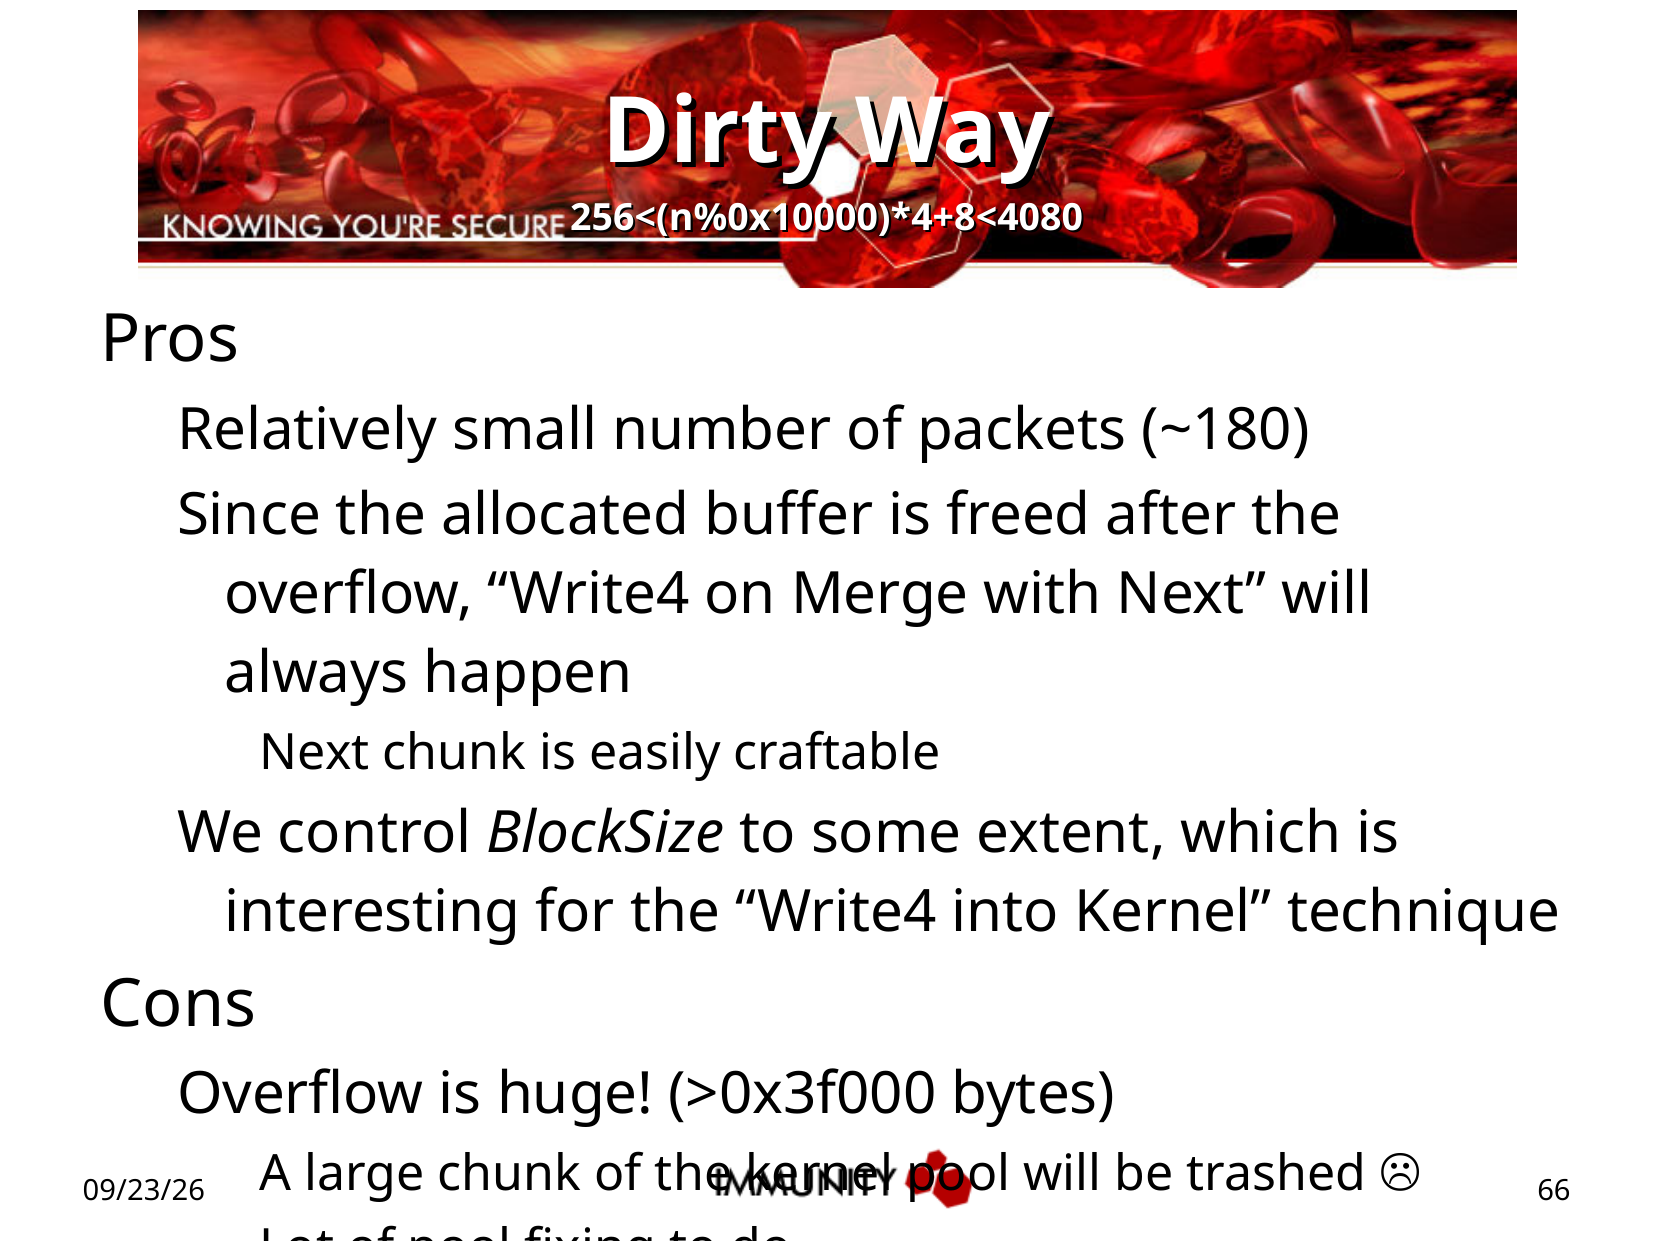

# Dirty Way 256<(n%0x10000)*4+8<4080
Pros
Relatively small number of packets (~180)
Since the allocated buffer is freed after the overflow, “Write4 on Merge with Next” will always happen
Next chunk is easily craftable
We control BlockSize to some extent, which is interesting for the “Write4 into Kernel” technique
Cons
Overflow is huge! (>0x3f000 bytes)
A large chunk of the kernel pool will be trashed ☹
Lot of pool fixing to do
66